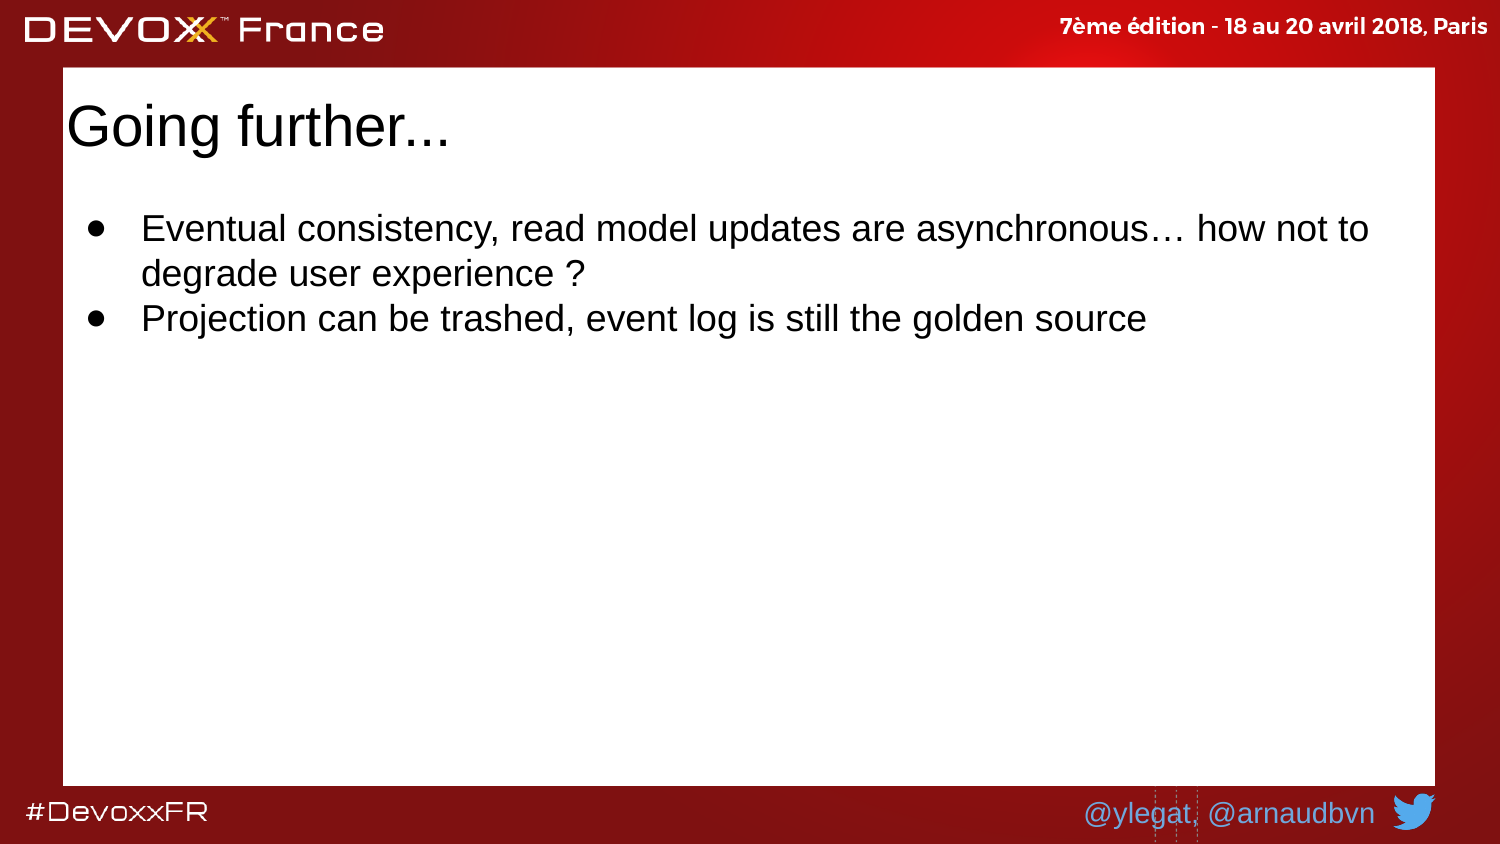

# Going further...
Eventual consistency, read model updates are asynchronous… how not to degrade user experience ?
Projection can be trashed, event log is still the golden source
@ylegat, @arnaudbvn